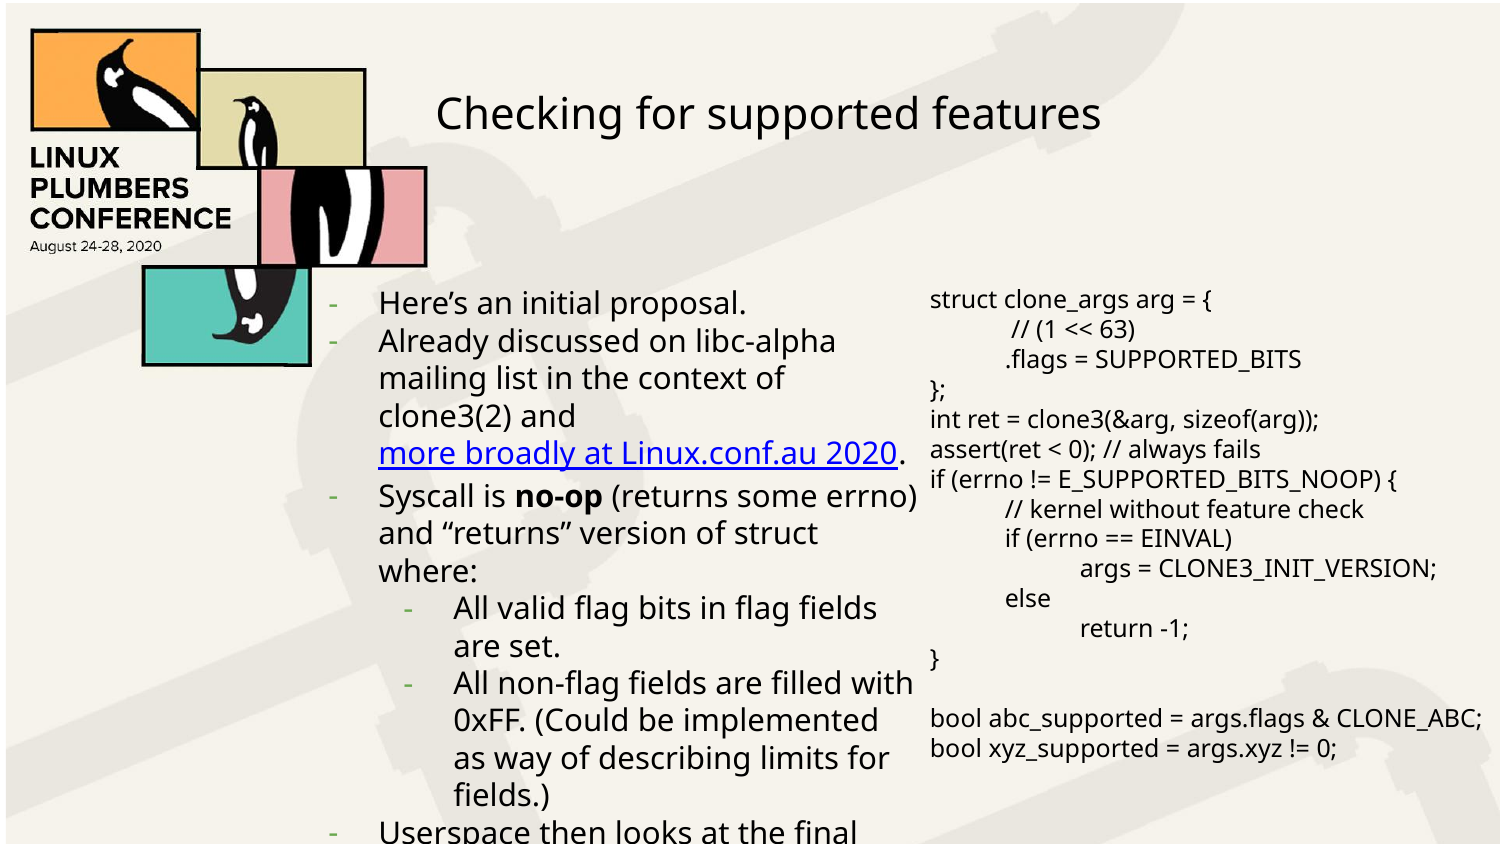

# Checking for supported features
struct clone_args arg = {
	 // (1 << 63)
	.flags = SUPPORTED_BITS
};
int ret = clone3(&arg, sizeof(arg));
assert(ret < 0); // always fails
if (errno != E_SUPPORTED_BITS_NOOP) {
// kernel without feature check
	if (errno == EINVAL)
		args = CLONE3_INIT_VERSION;
	else
		return -1;
}
bool abc_supported = args.flags & CLONE_ABC;
bool xyz_supported = args.xyz != 0;
Here’s an initial proposal.
Already discussed on libc-alpha mailing list in the context of clone3(2) and more broadly at Linux.conf.au 2020.
Syscall is no-op (returns some errno) and “returns” version of struct where:
All valid flag bits in flag fields are set.
All non-flag fields are filled with 0xFF. (Could be implemented as way of describing limits for fields.)
Userspace then looks at the final struct to determine feature support.